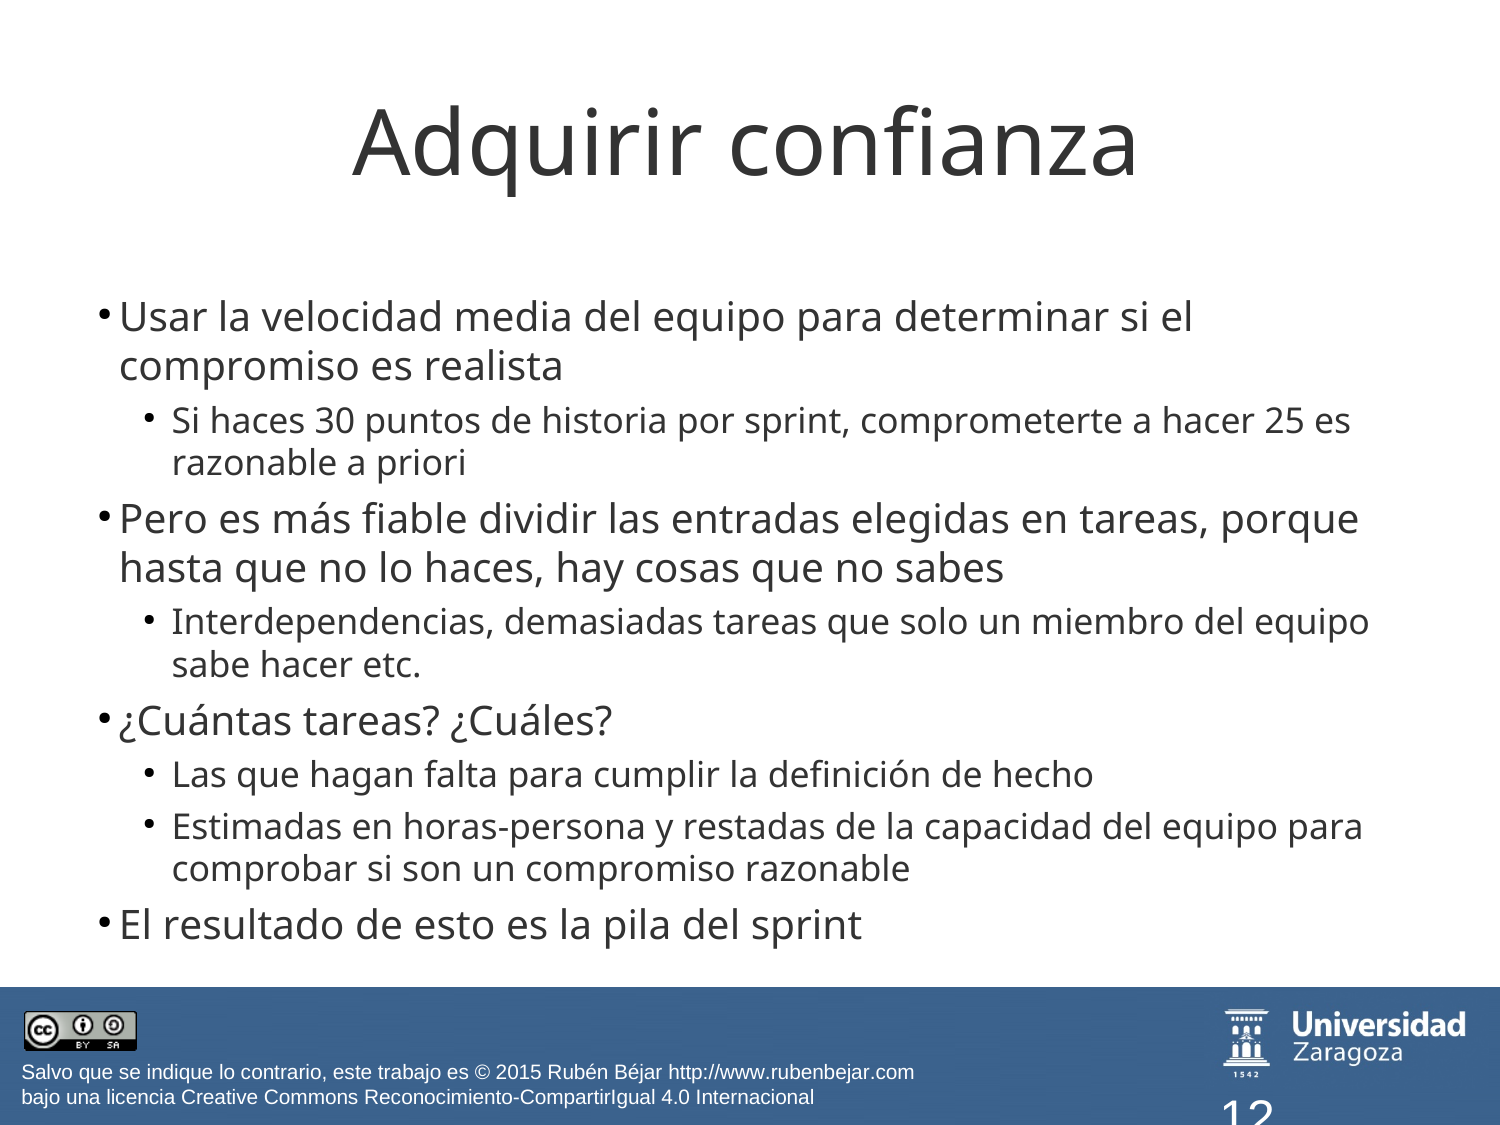

# Adquirir confianza
Usar la velocidad media del equipo para determinar si el compromiso es realista
Si haces 30 puntos de historia por sprint, comprometerte a hacer 25 es razonable a priori
Pero es más fiable dividir las entradas elegidas en tareas, porque hasta que no lo haces, hay cosas que no sabes
Interdependencias, demasiadas tareas que solo un miembro del equipo sabe hacer etc.
¿Cuántas tareas? ¿Cuáles?
Las que hagan falta para cumplir la definición de hecho
Estimadas en horas-persona y restadas de la capacidad del equipo para comprobar si son un compromiso razonable
El resultado de esto es la pila del sprint